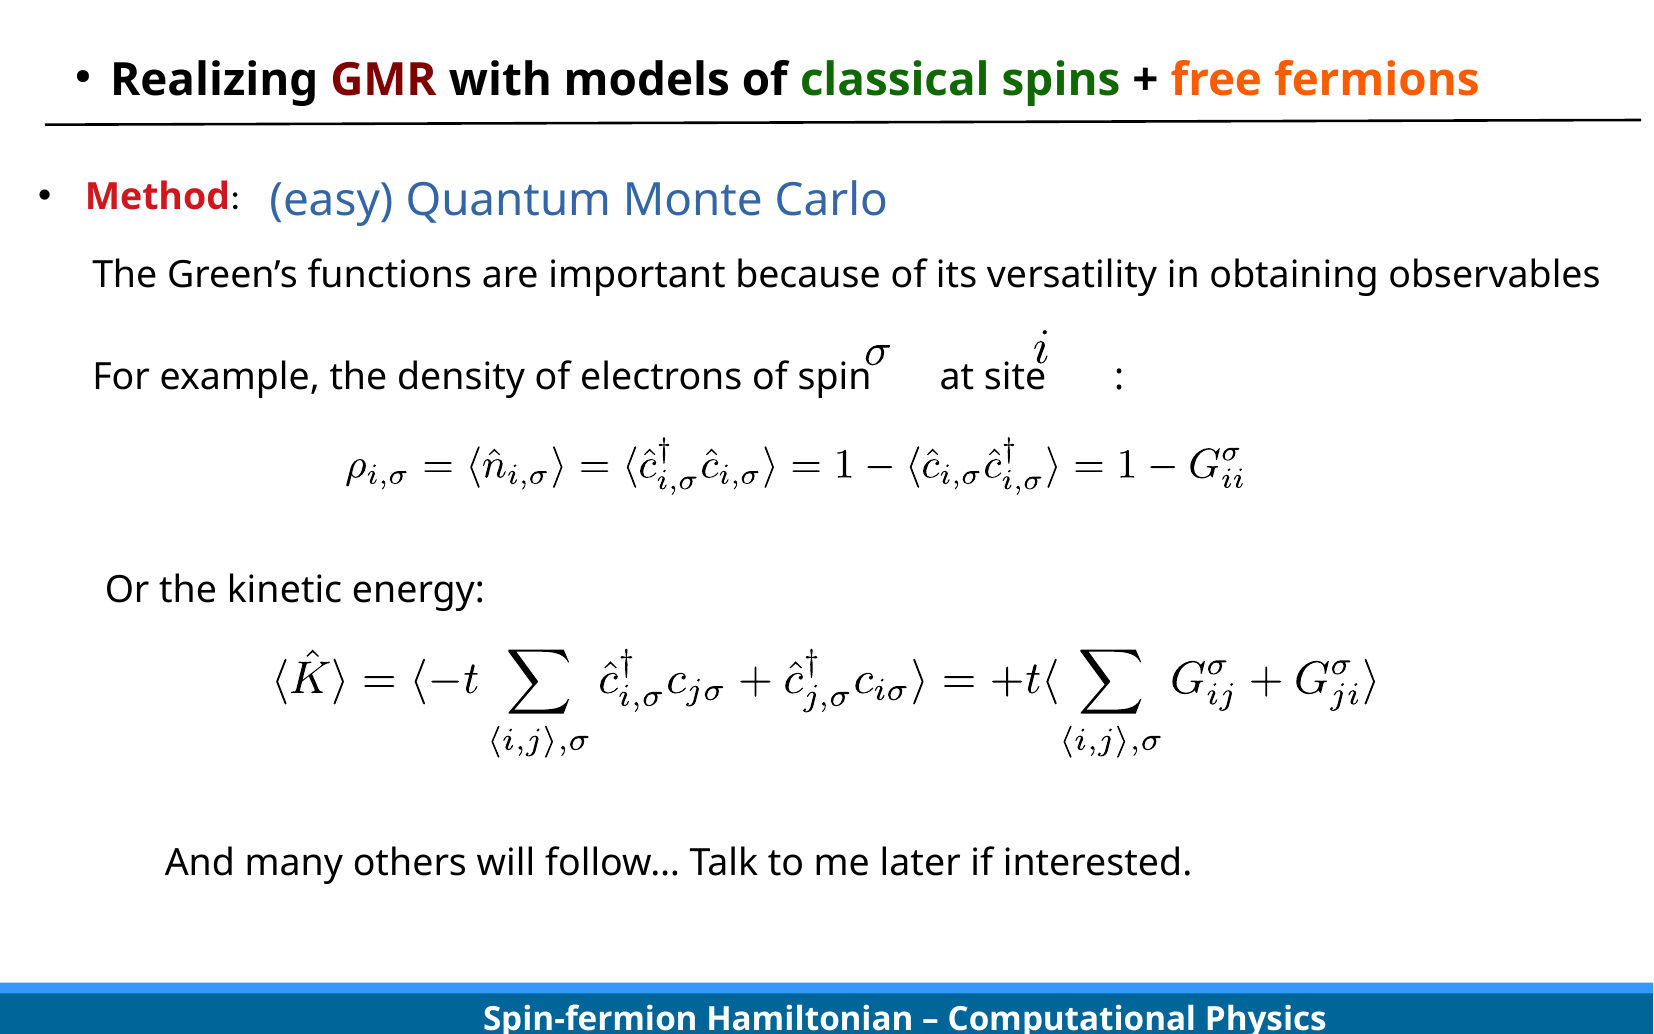

Realizing GMR with models of classical spins + free fermions
(easy) Quantum Monte Carlo
Method:
The Green’s functions are important because of its versatility in obtaining observables
For example, the density of electrons of spin at site :
Or the kinetic energy:
And many others will follow… Talk to me later if interested.